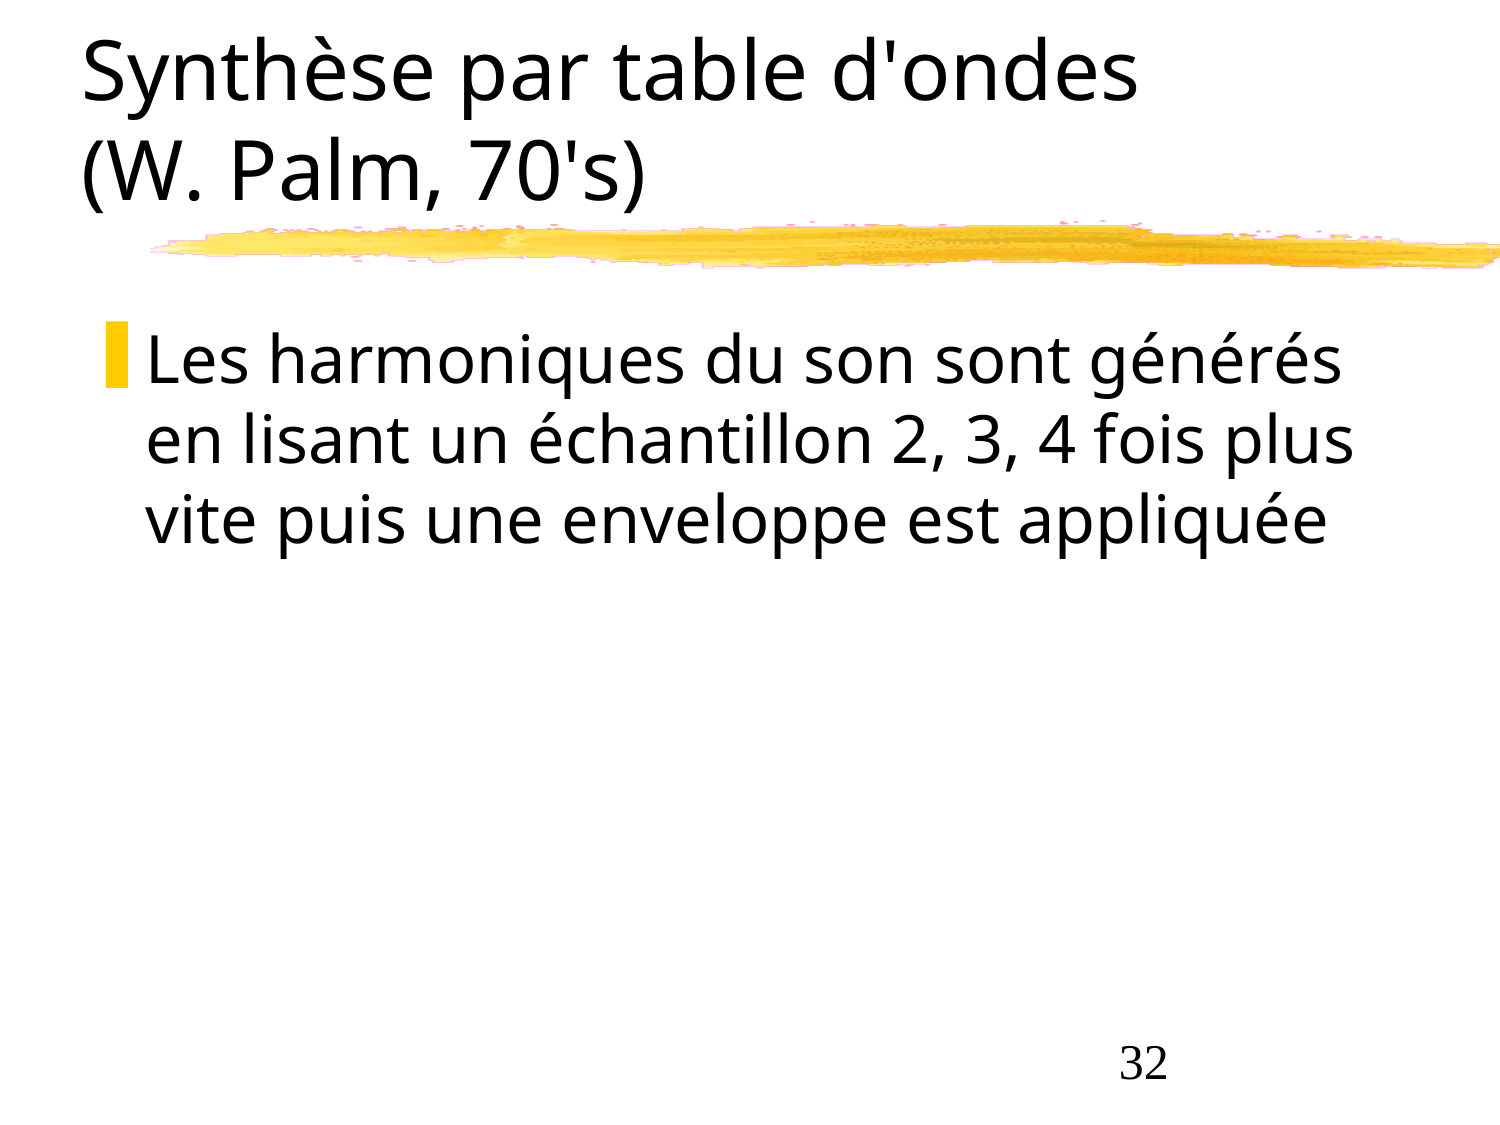

# Synthèse par table d'ondes (W. Palm, 70's)
Les harmoniques du son sont générés en lisant un échantillon 2, 3, 4 fois plus vite puis une enveloppe est appliquée
32